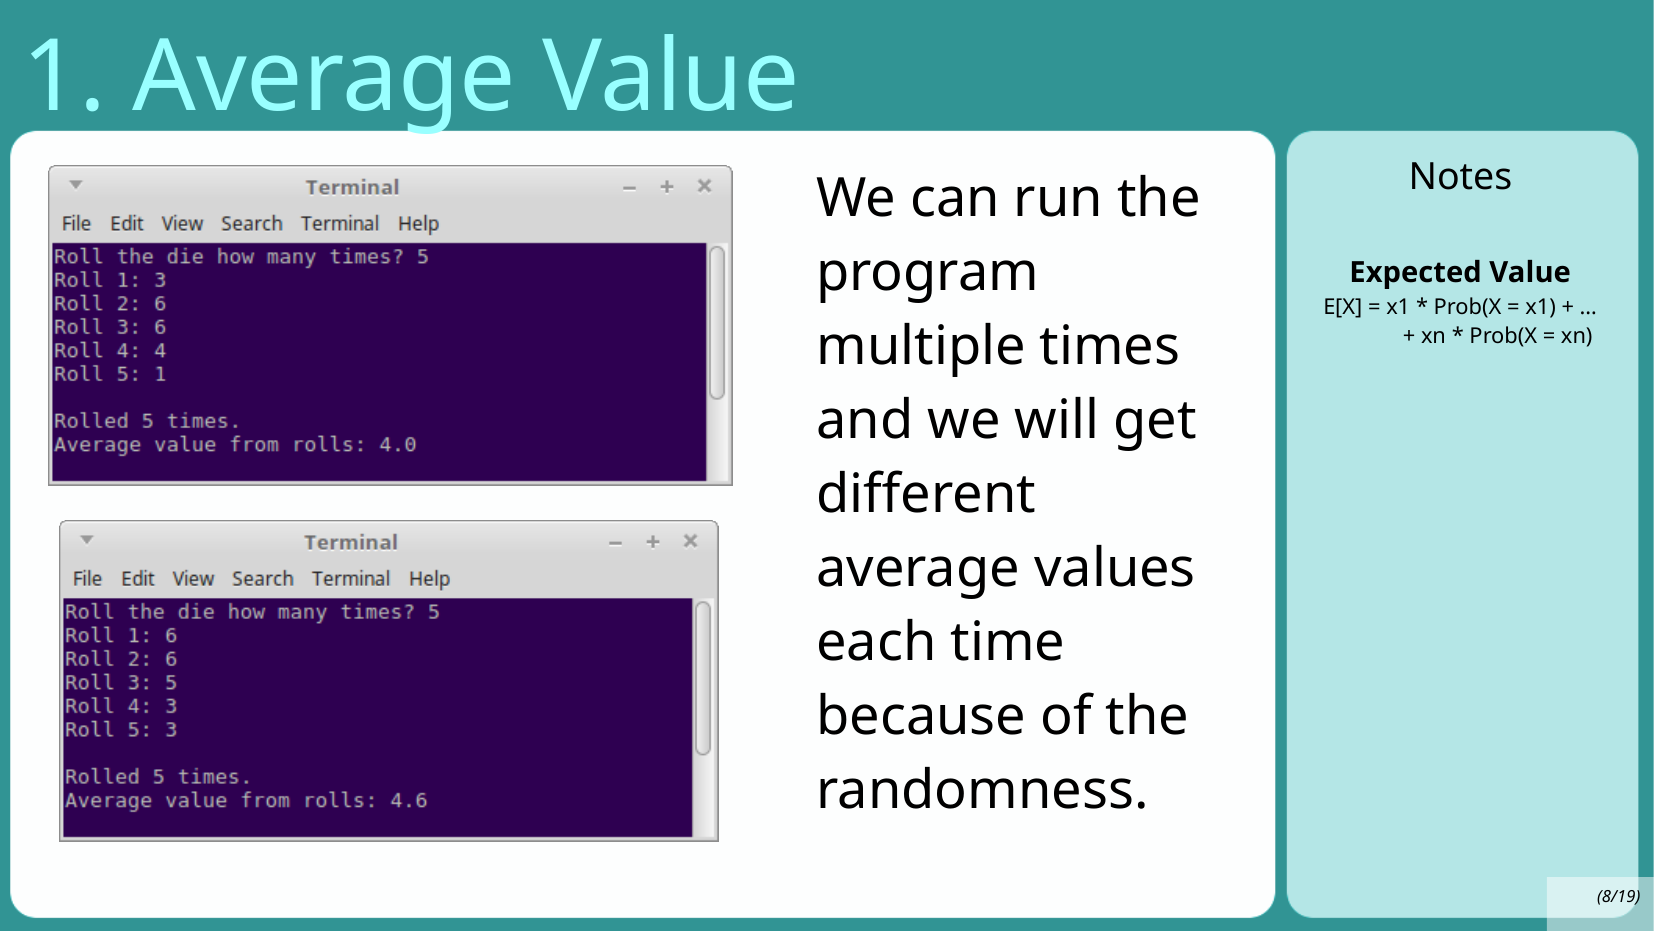

# 1. Average Value
Notes
Expected Value
E[X] = x1 * Prob(X = x1) + …
	+ xn * Prob(X = xn)
We can run the program multiple times and we will get different average values each time because of the randomness.